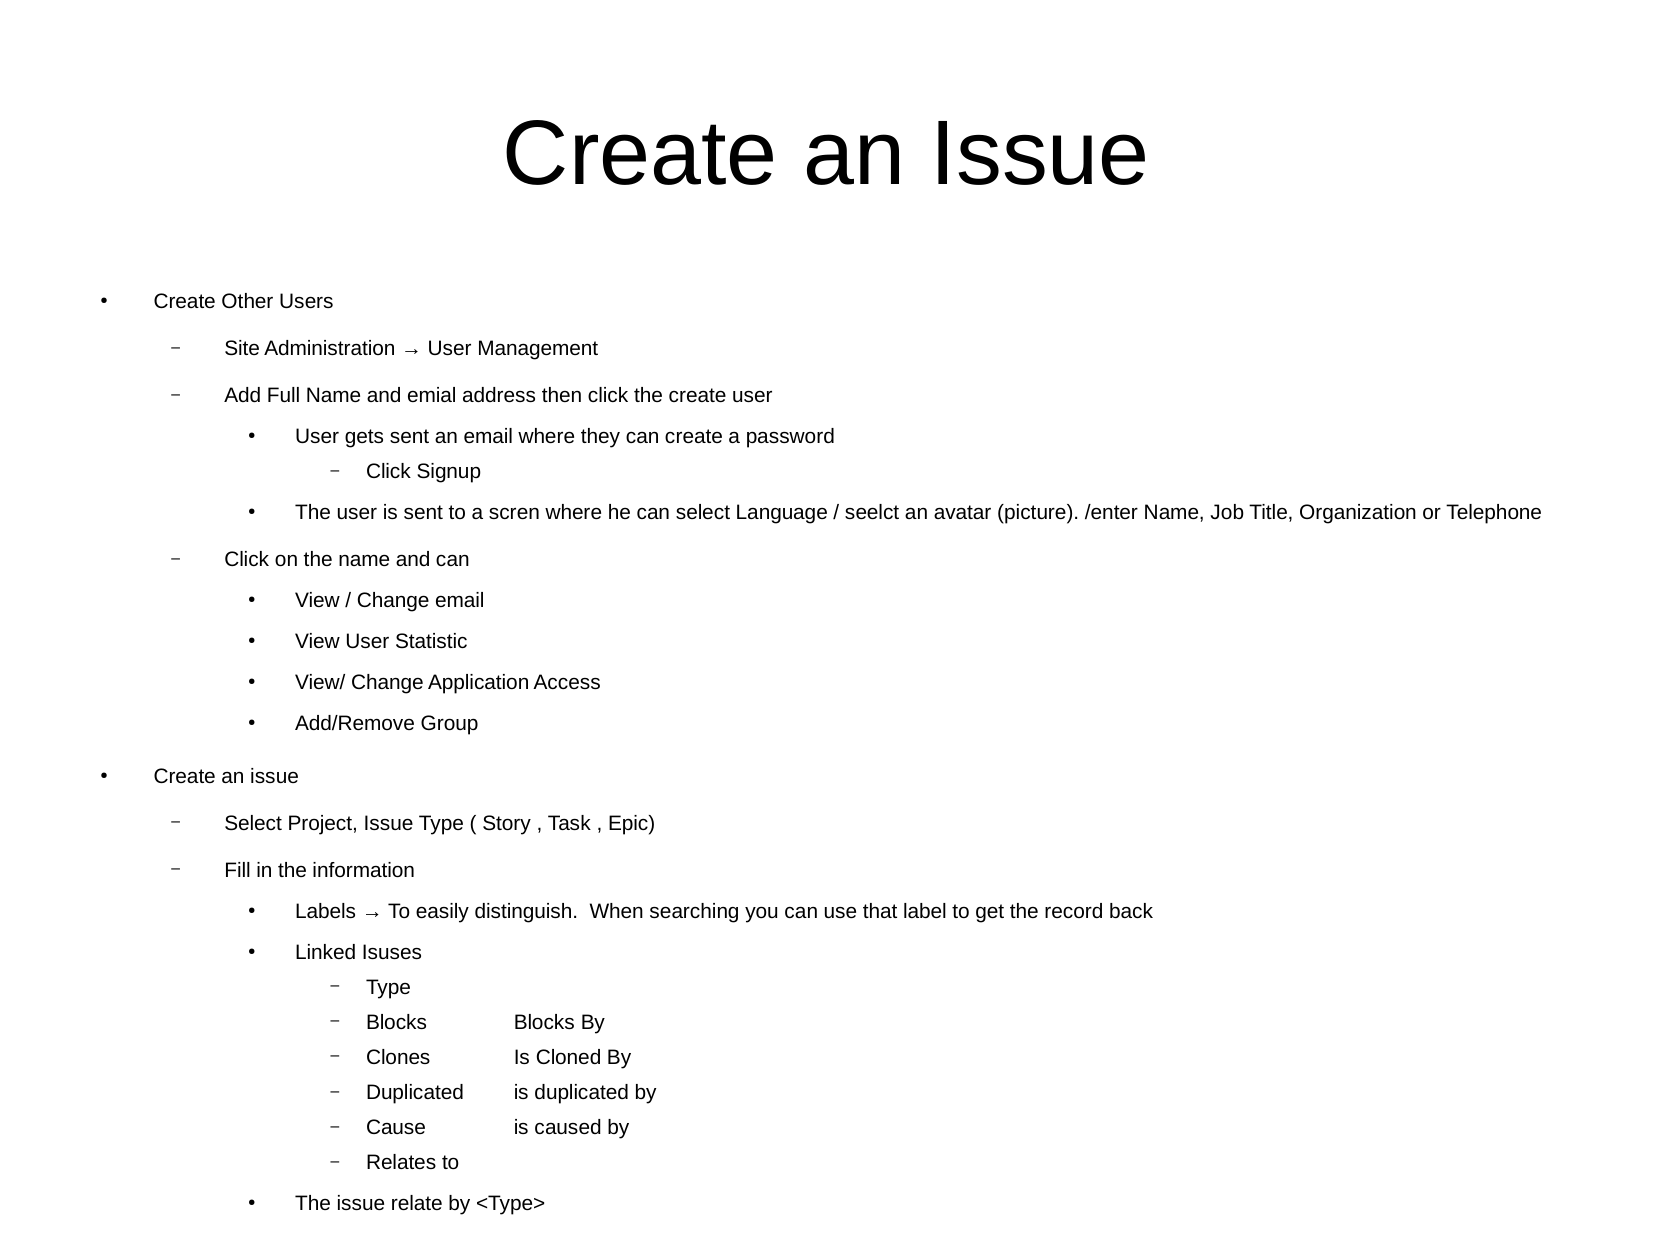

# Create an Issue
Create Other Users
Site Administration → User Management
Add Full Name and emial address then click the create user
User gets sent an email where they can create a password
Click Signup
The user is sent to a scren where he can select Language / seelct an avatar (picture). /enter Name, Job Title, Organization or Telephone
Click on the name and can
View / Change email
View User Statistic
View/ Change Application Access
Add/Remove Group
Create an issue
Select Project, Issue Type ( Story , Task , Epic)
Fill in the information
Labels → To easily distinguish. When searching you can use that label to get the record back
Linked Isuses
Type
Blocks		Blocks By
Clones		Is Cloned By
Duplicated	is duplicated by
Cause		is caused by
Relates to
The issue relate by <Type>